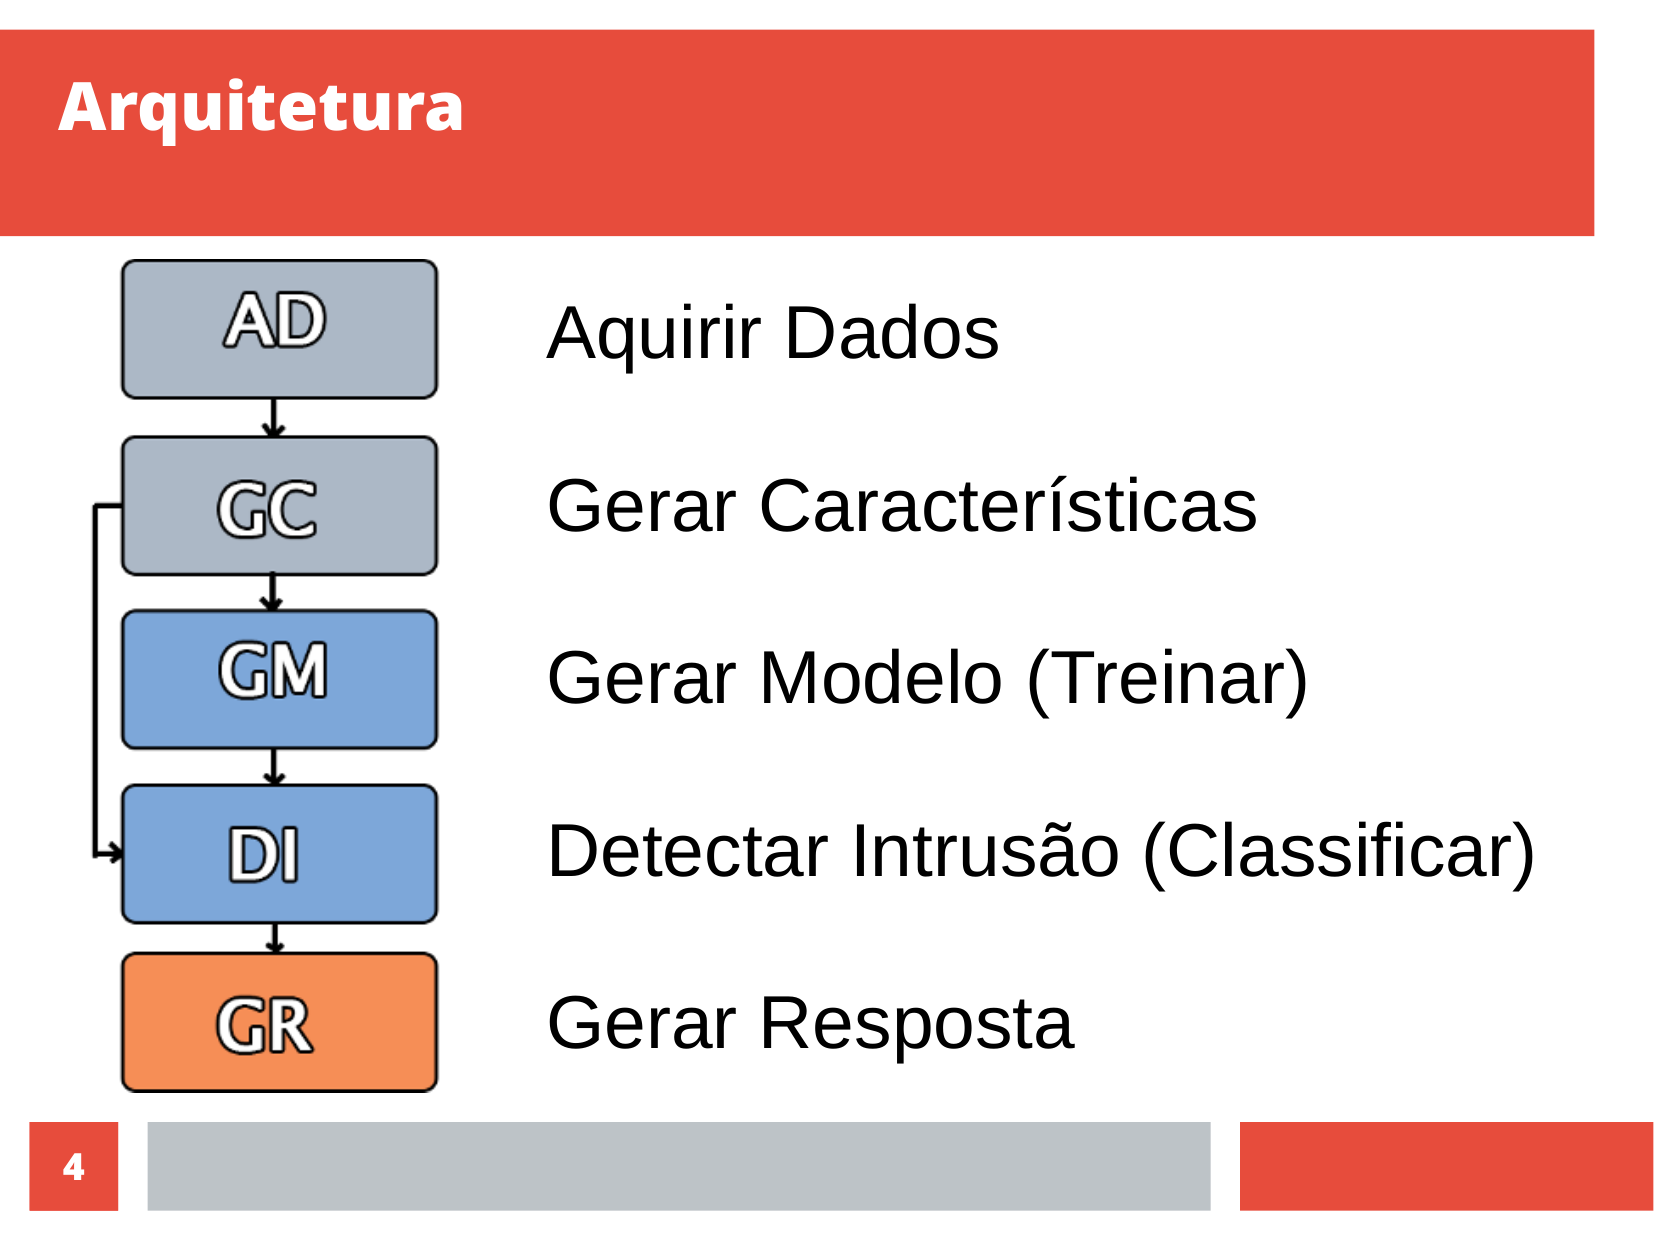

# Arquitetura
Aquirir Dados
Gerar Características
Gerar Modelo (Treinar)
Detectar Intrusão (Classificar)
Gerar Resposta
4